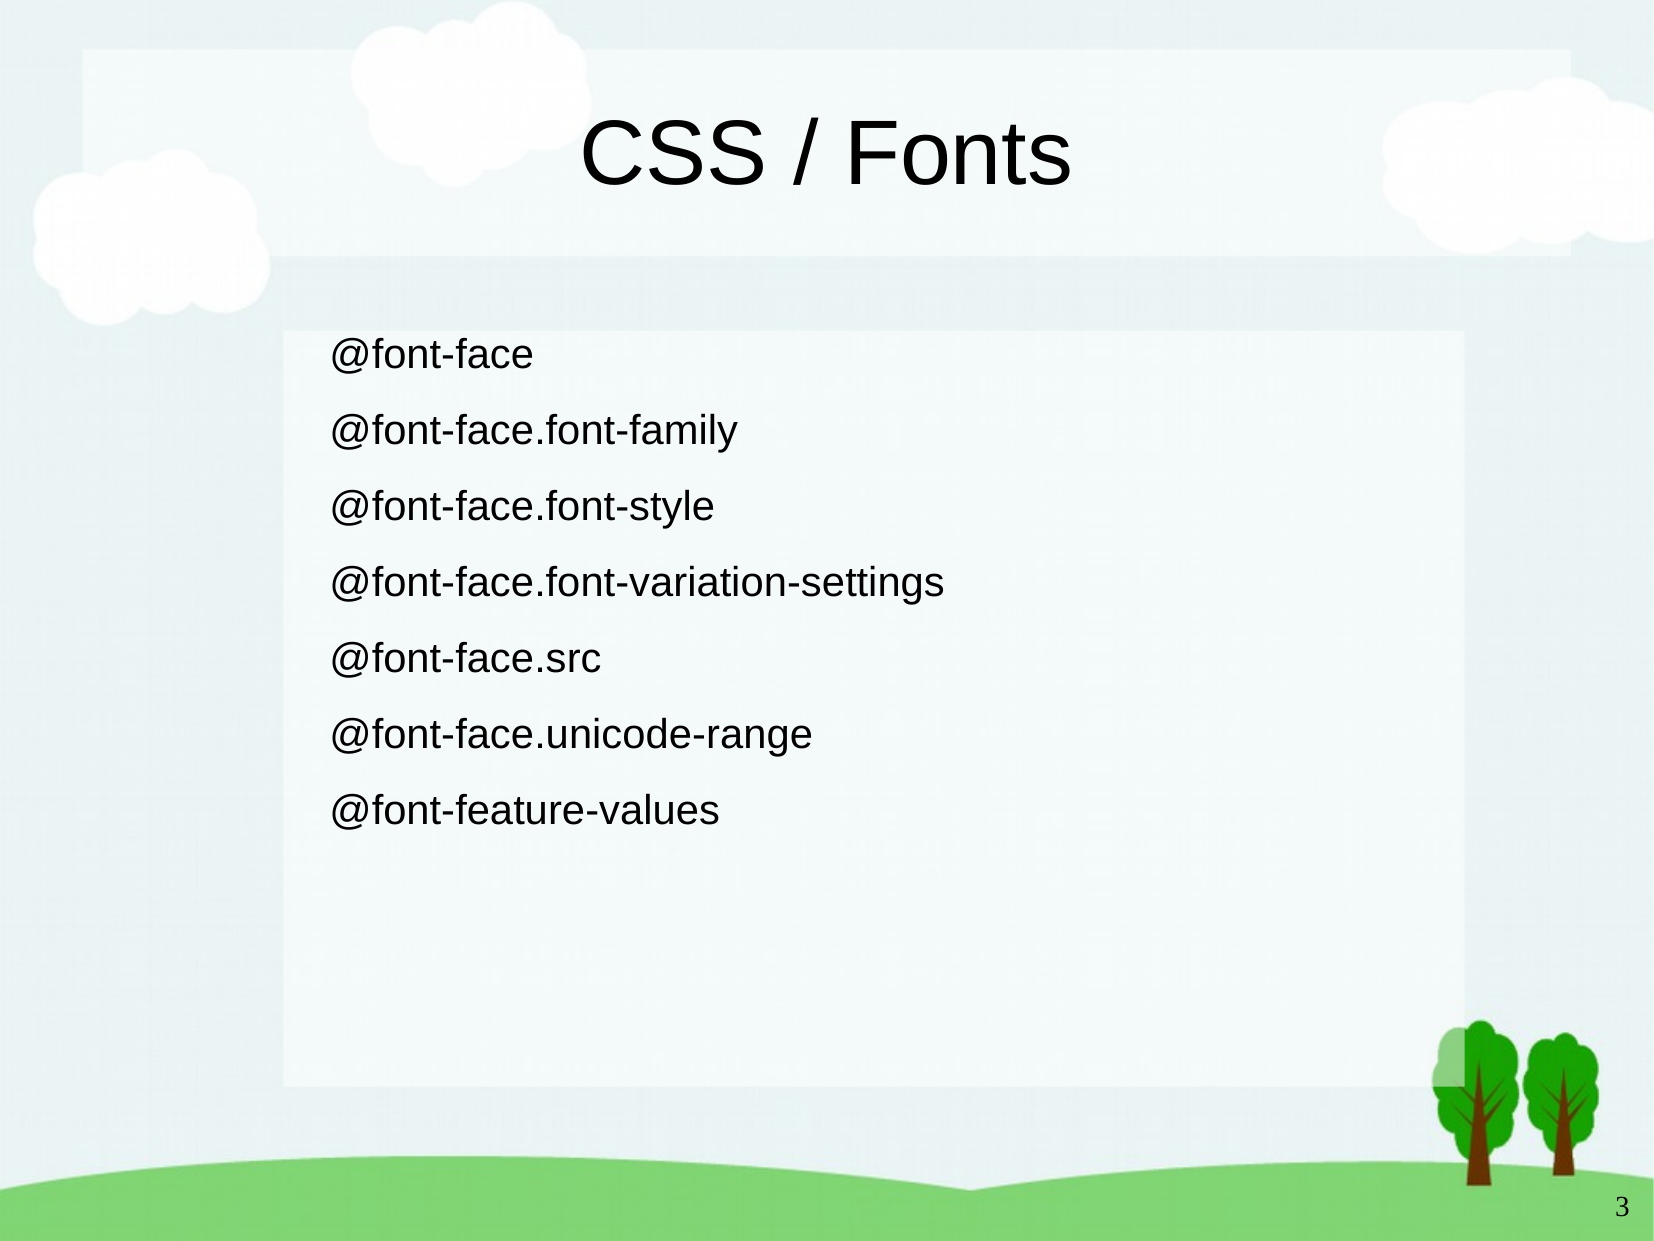

# CSS / Fonts
 @font-face
 @font-face.font-family
 @font-face.font-style
 @font-face.font-variation-settings
 @font-face.src
 @font-face.unicode-range
 @font-feature-values
3